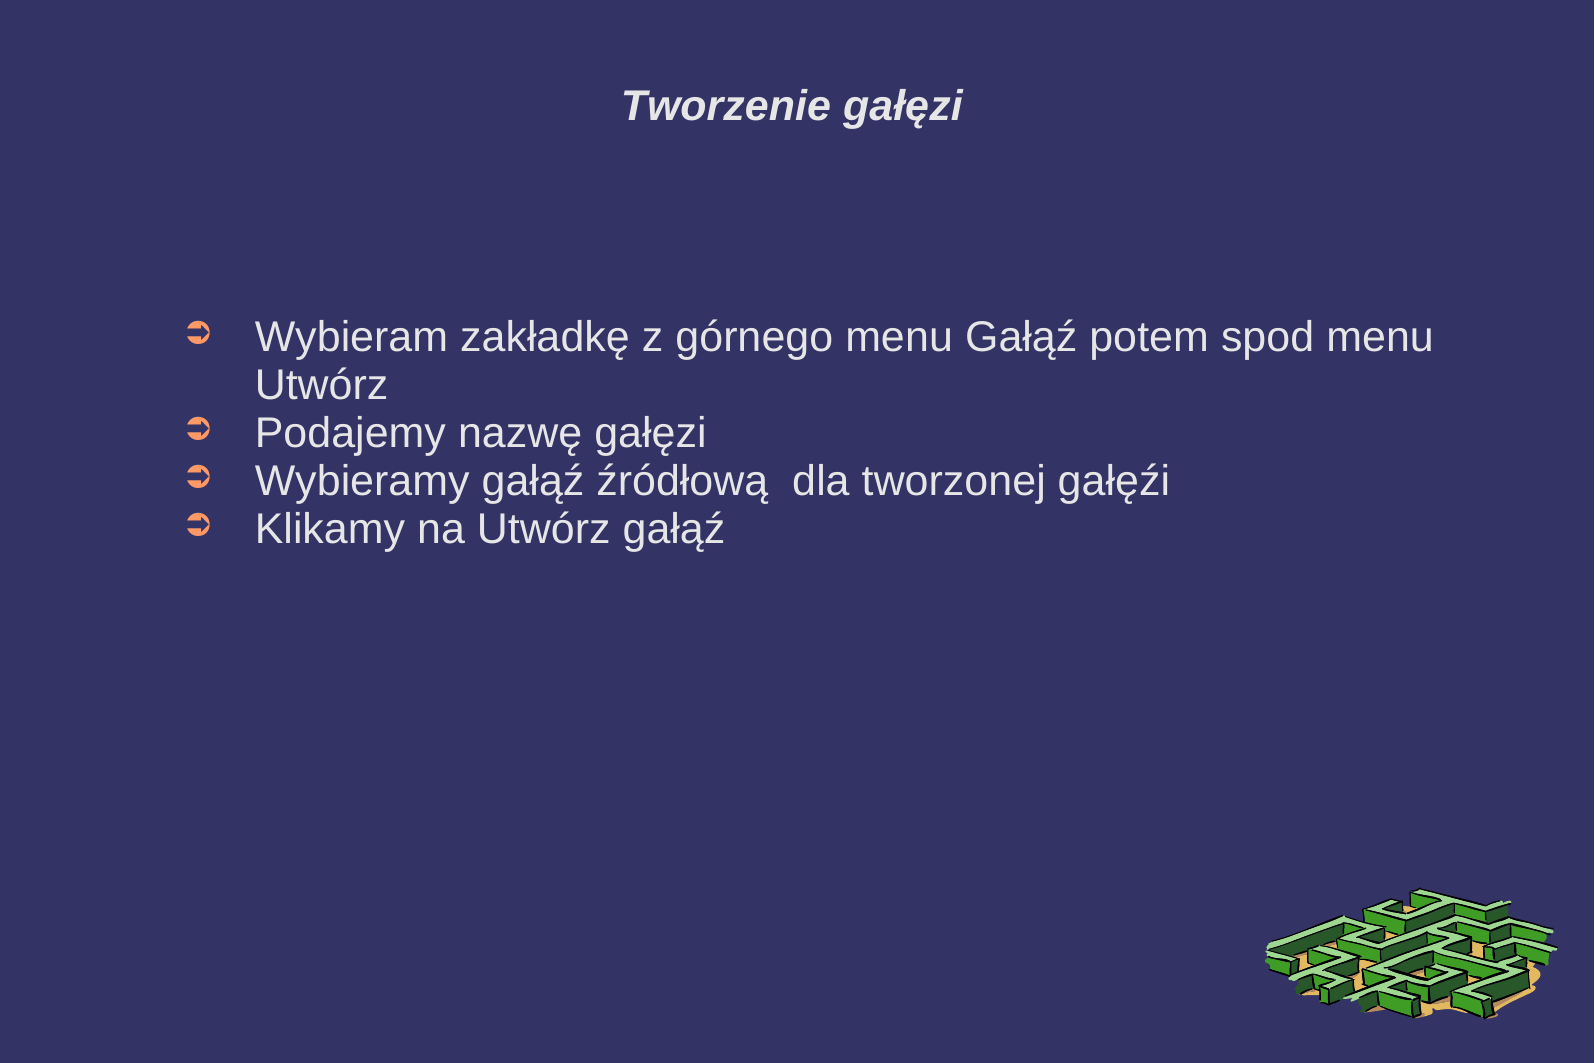

# Tworzenie gałęzi
Wybieram zakładkę z górnego menu Gałąź potem spod menu Utwórz
Podajemy nazwę gałęzi
Wybieramy gałąź źródłową dla tworzonej gałęźi
Klikamy na Utwórz gałąź